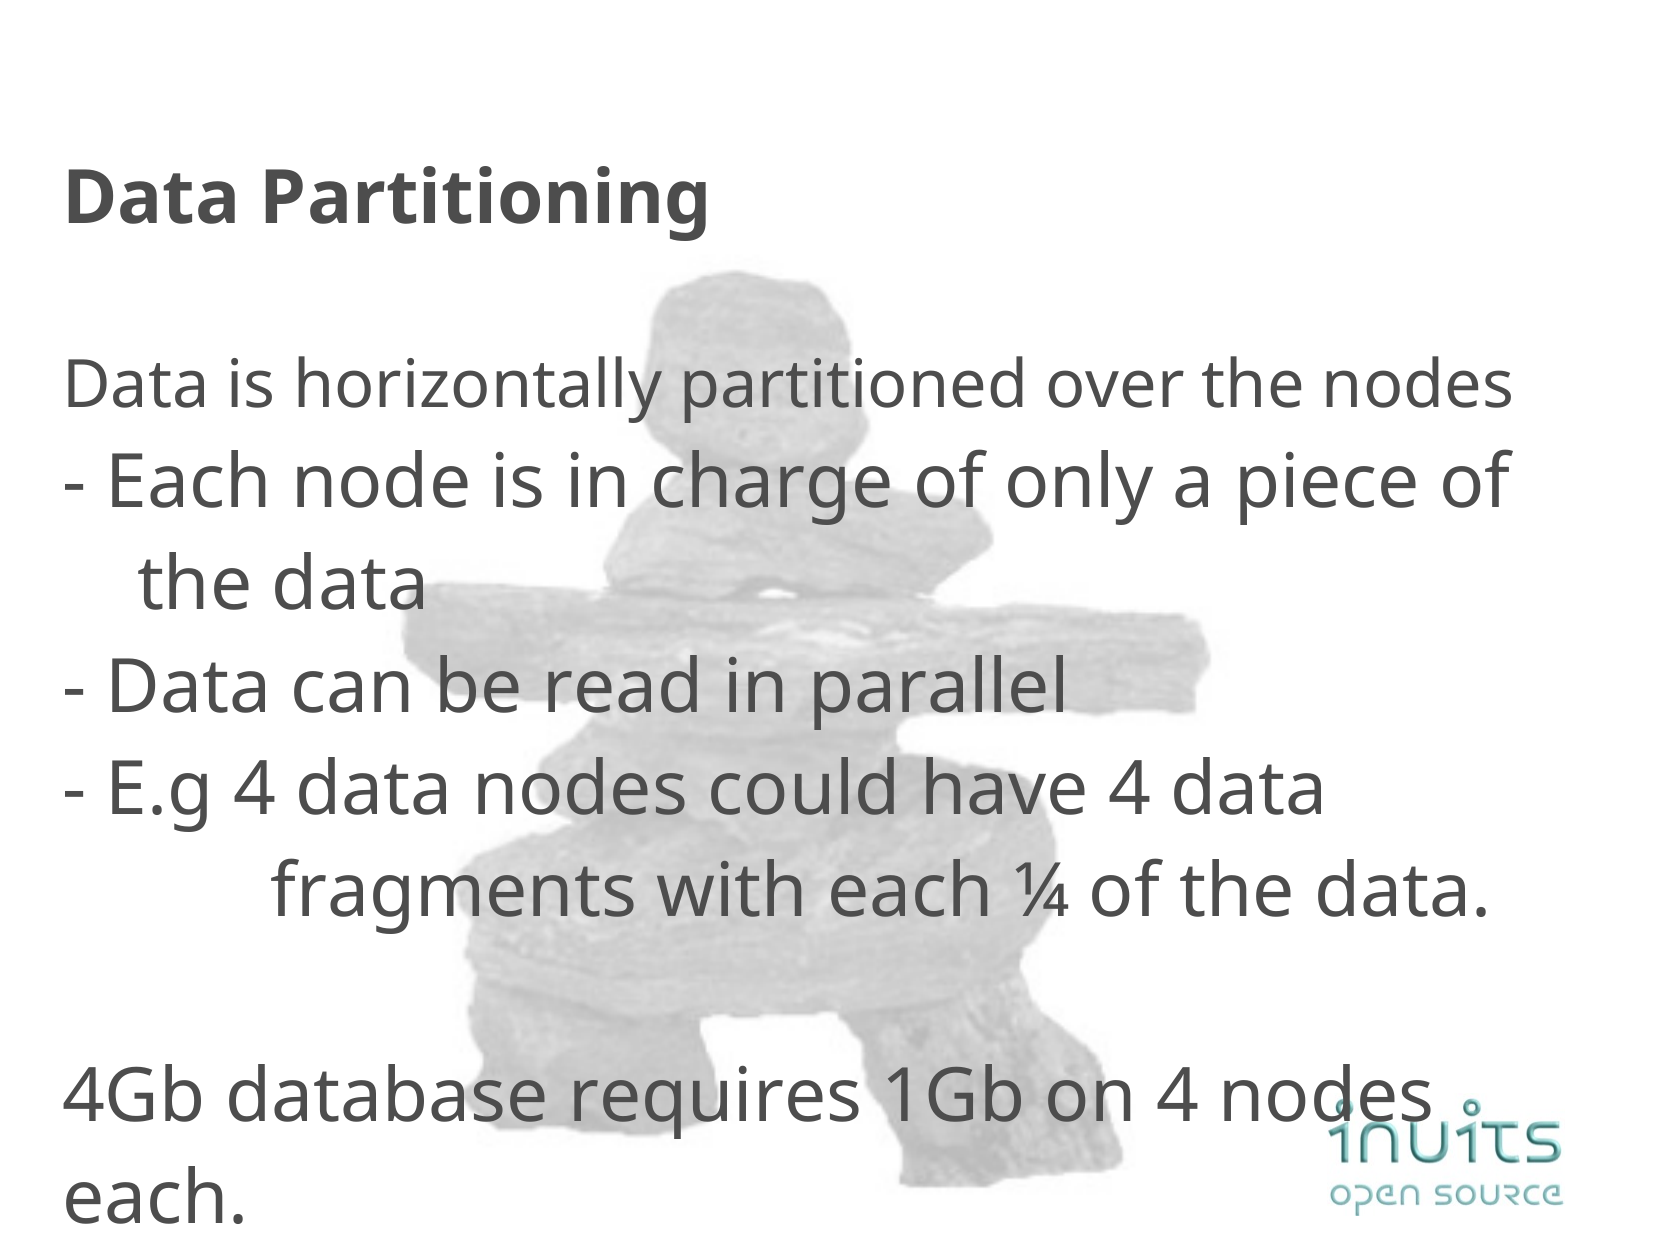

Data Partitioning
Data is horizontally partitioned over the nodes
- Each node is in charge of only a piece of
	the data
- Data can be read in parallel
- E.g 4 data nodes could have 4 data
		 fragments with each ¼ of the data.
4Gb database requires 1Gb on 4 nodes
each.
#